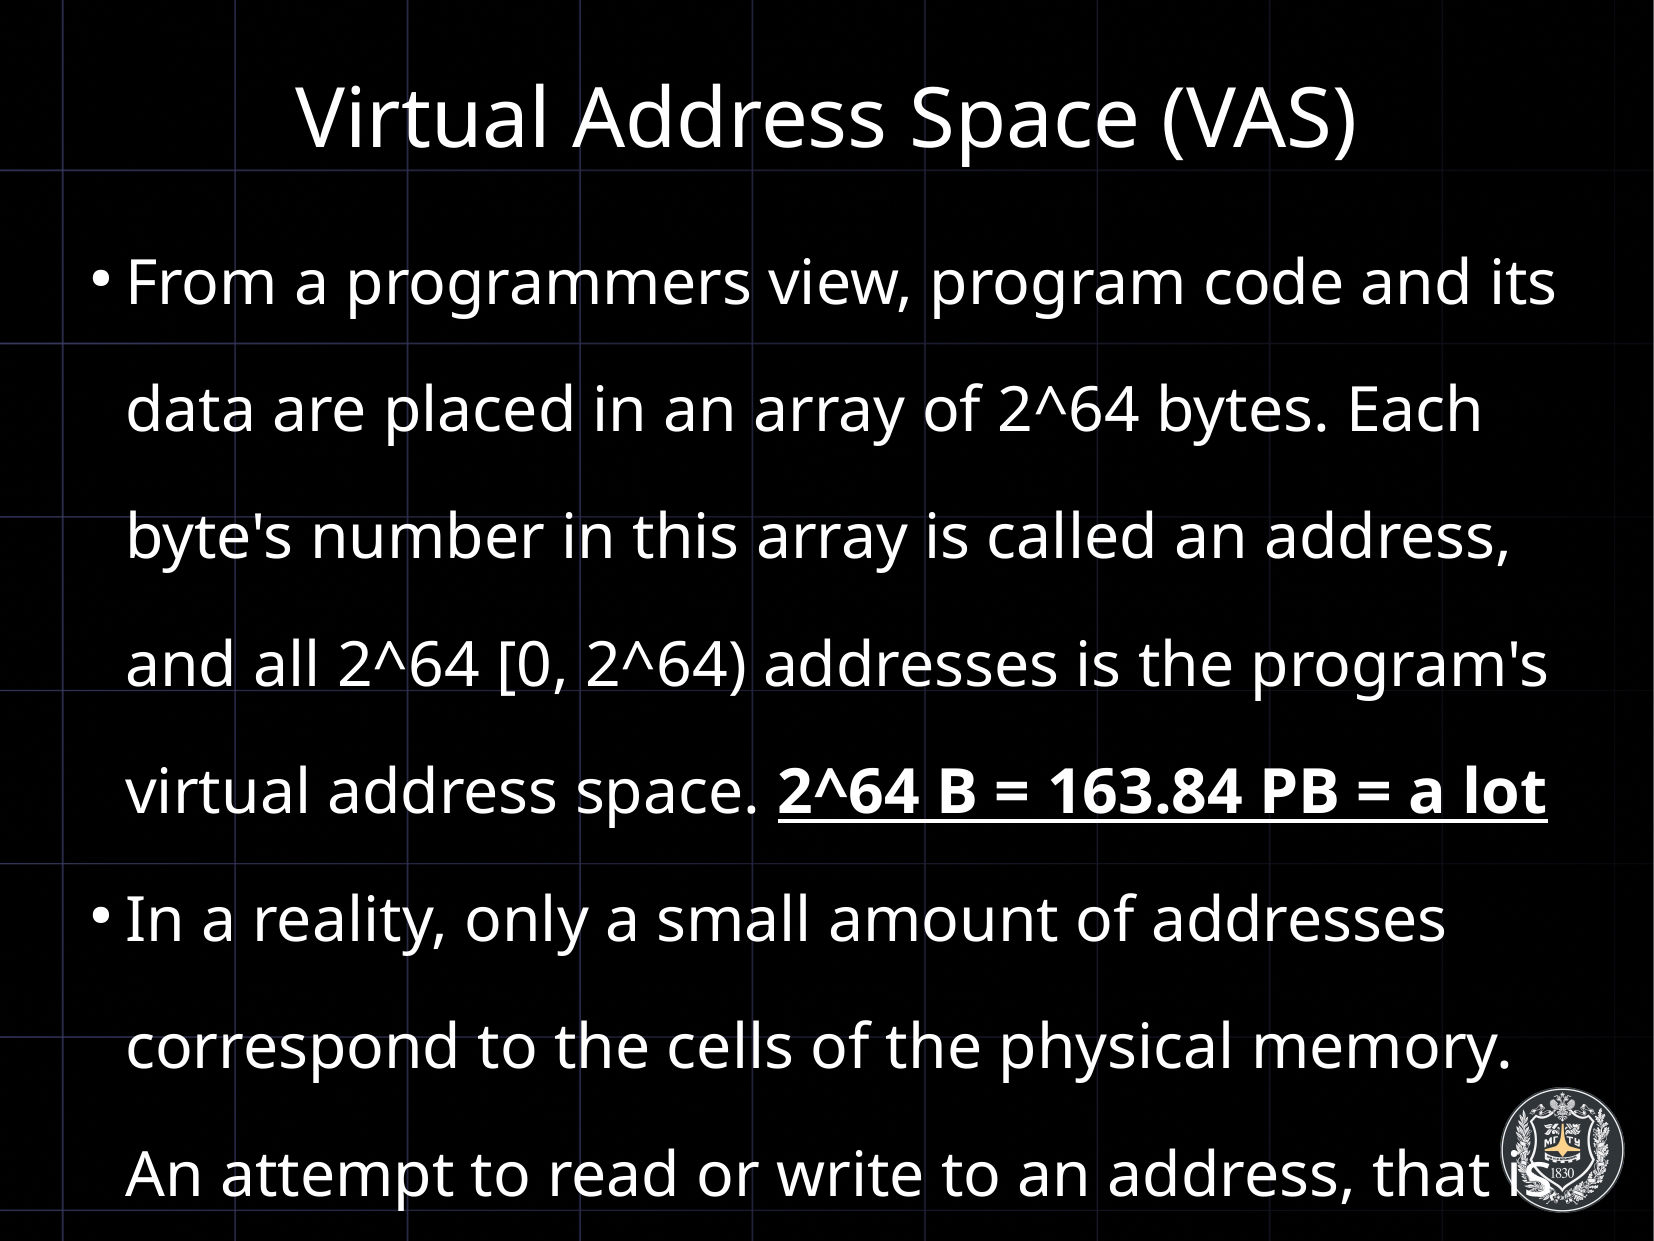

# Virtual Address Space (VAS)
From a programmers view, program code and its data are placed in an array of 2^64 bytes. Each byte's number in this array is called an address, and all 2^64 [0, 2^64) addresses is the program's virtual address space. 2^64 B = 163.84 PB = a lot
In a reality, only a small amount of addresses correspond to the cells of the physical memory. An attempt to read or write to an address, that is not mapped into physical memory, will result in error.
On Intel CPU only [0, 2^48) addresses available to program.